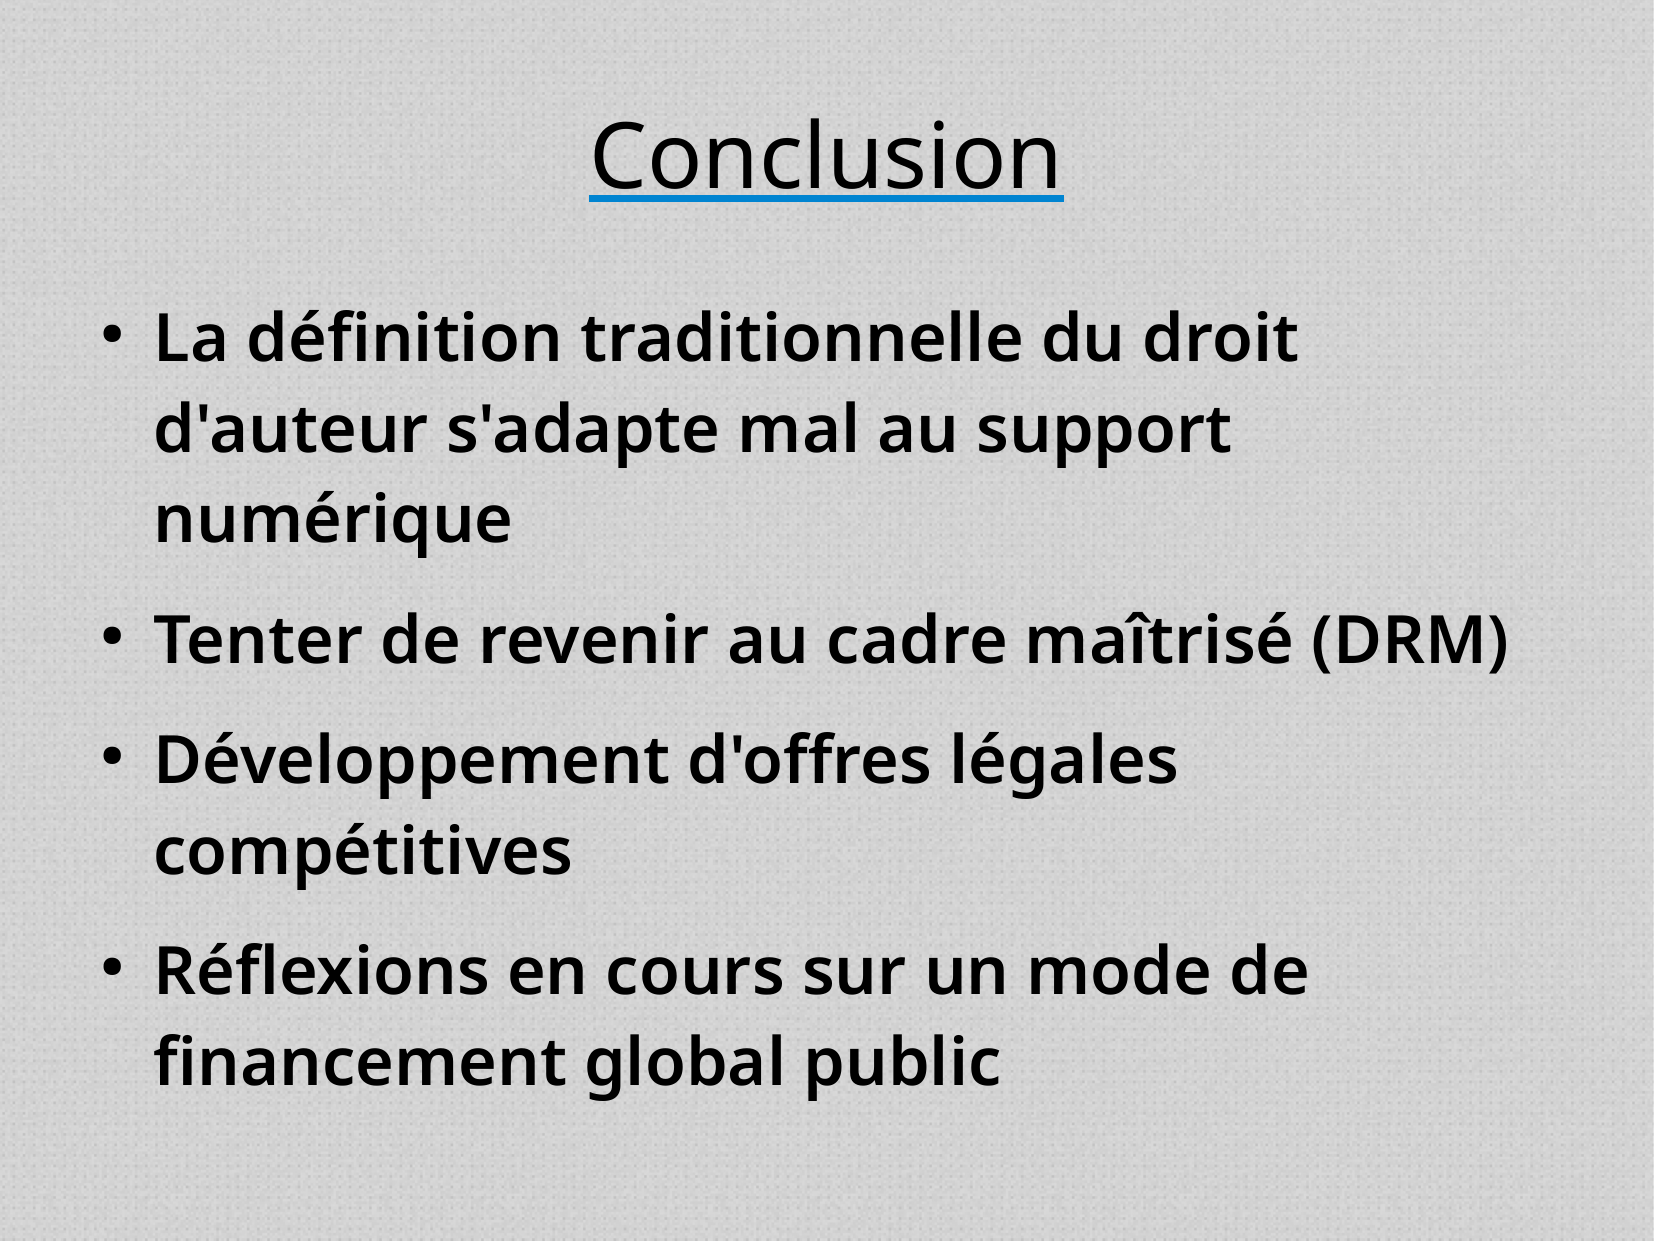

# Conclusion
La définition traditionnelle du droit d'auteur s'adapte mal au support numérique
Tenter de revenir au cadre maîtrisé (DRM)
Développement d'offres légales compétitives
Réflexions en cours sur un mode de financement global public